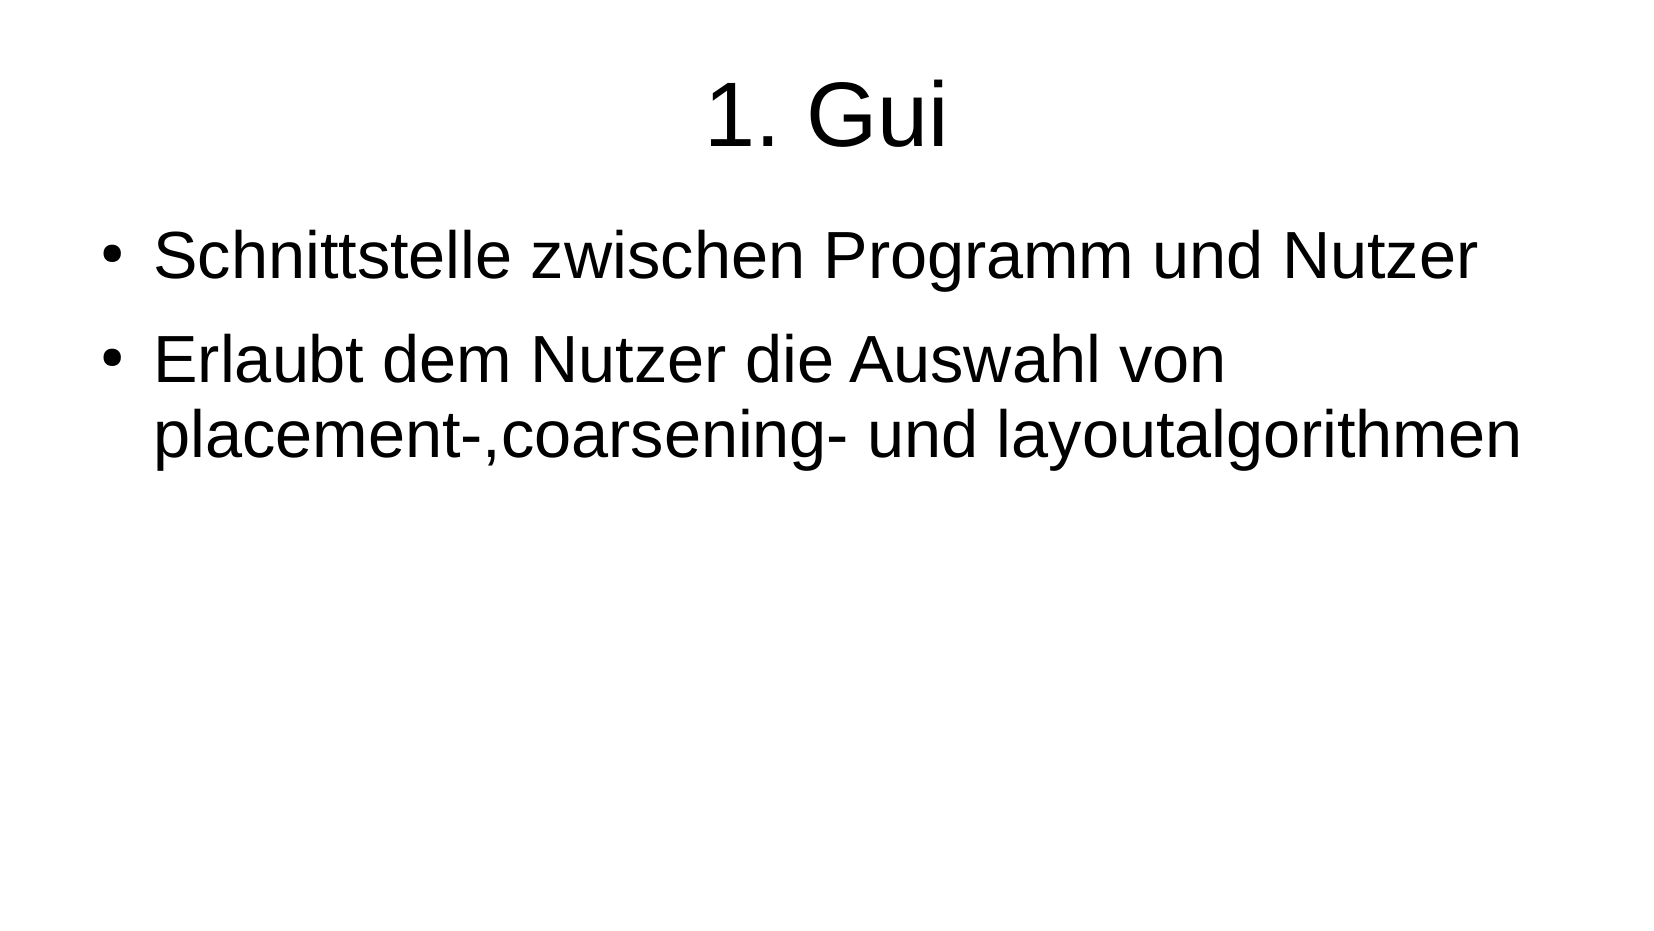

# 1. Gui
Schnittstelle zwischen Programm und Nutzer
Erlaubt dem Nutzer die Auswahl von placement-,coarsening- und layoutalgorithmen